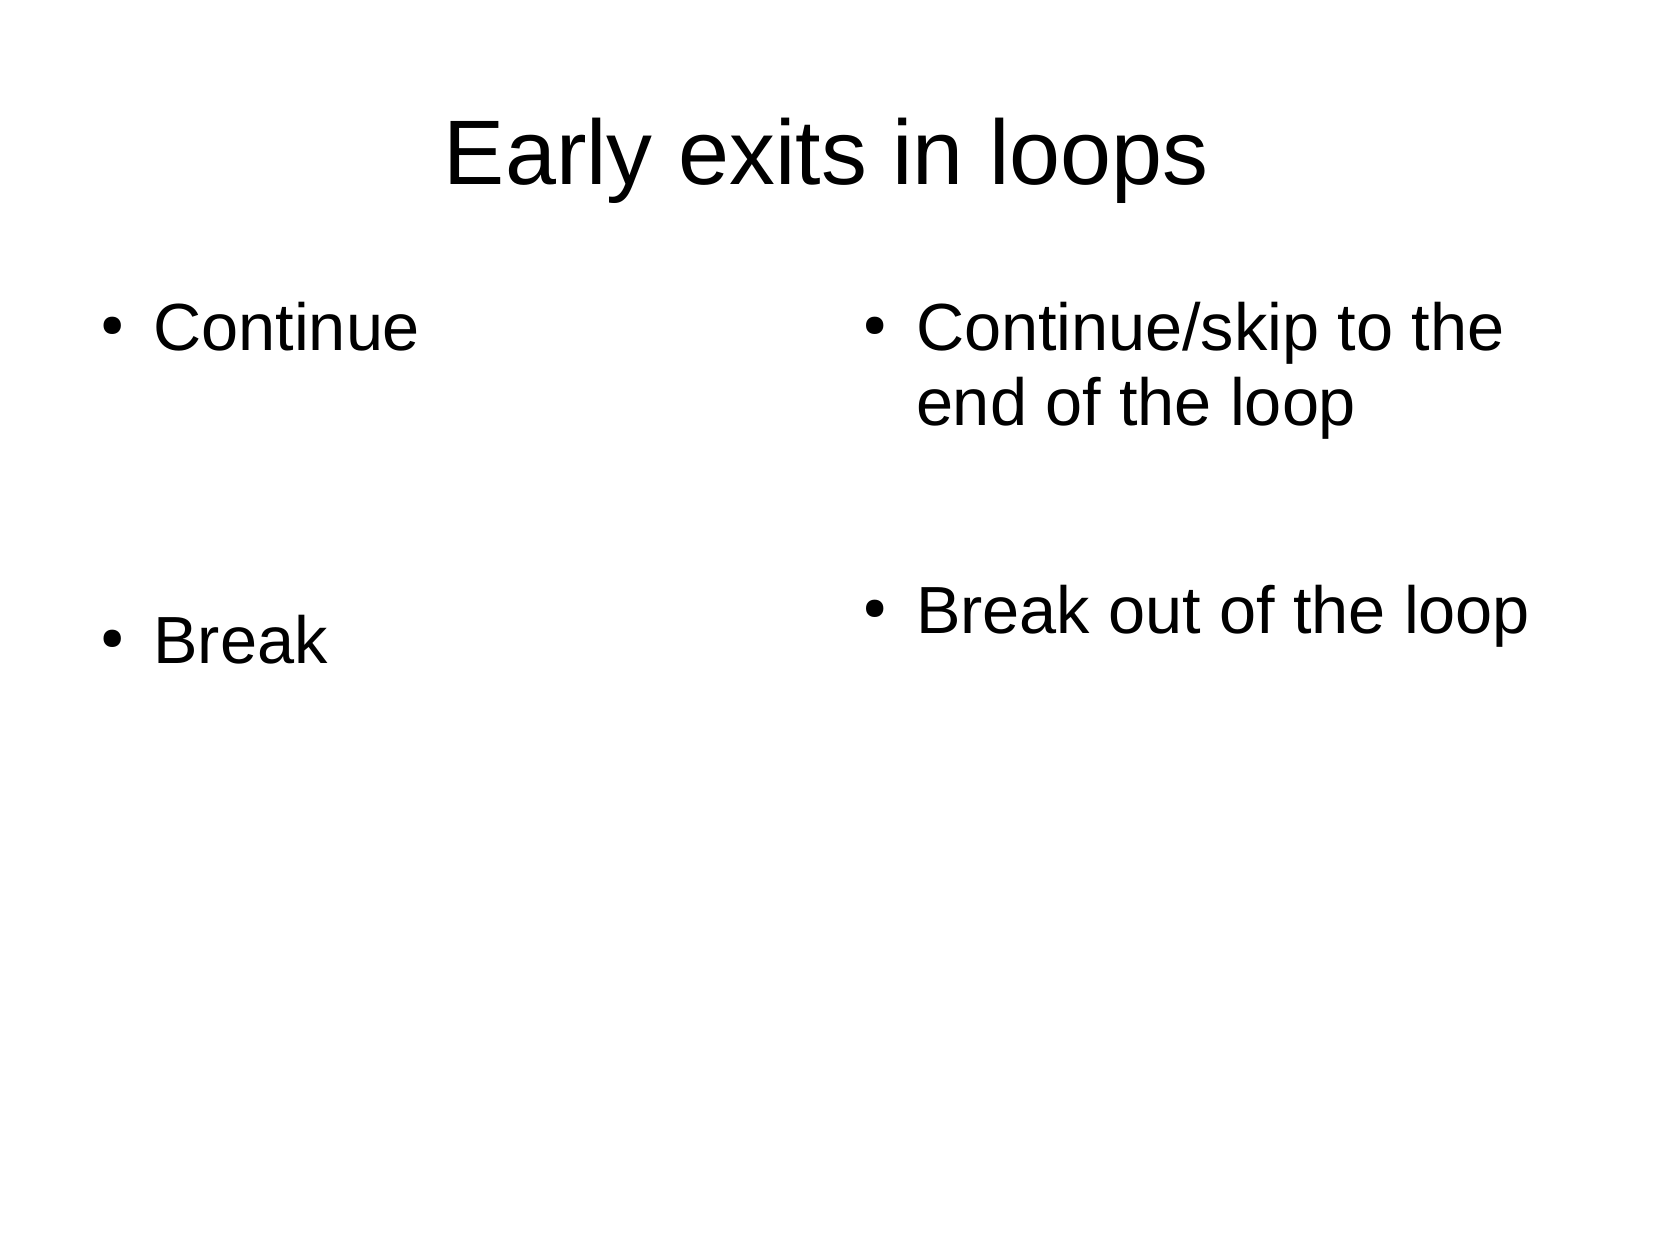

# Early exits in loops
Continue
Break
Continue/skip to the end of the loop
Break out of the loop